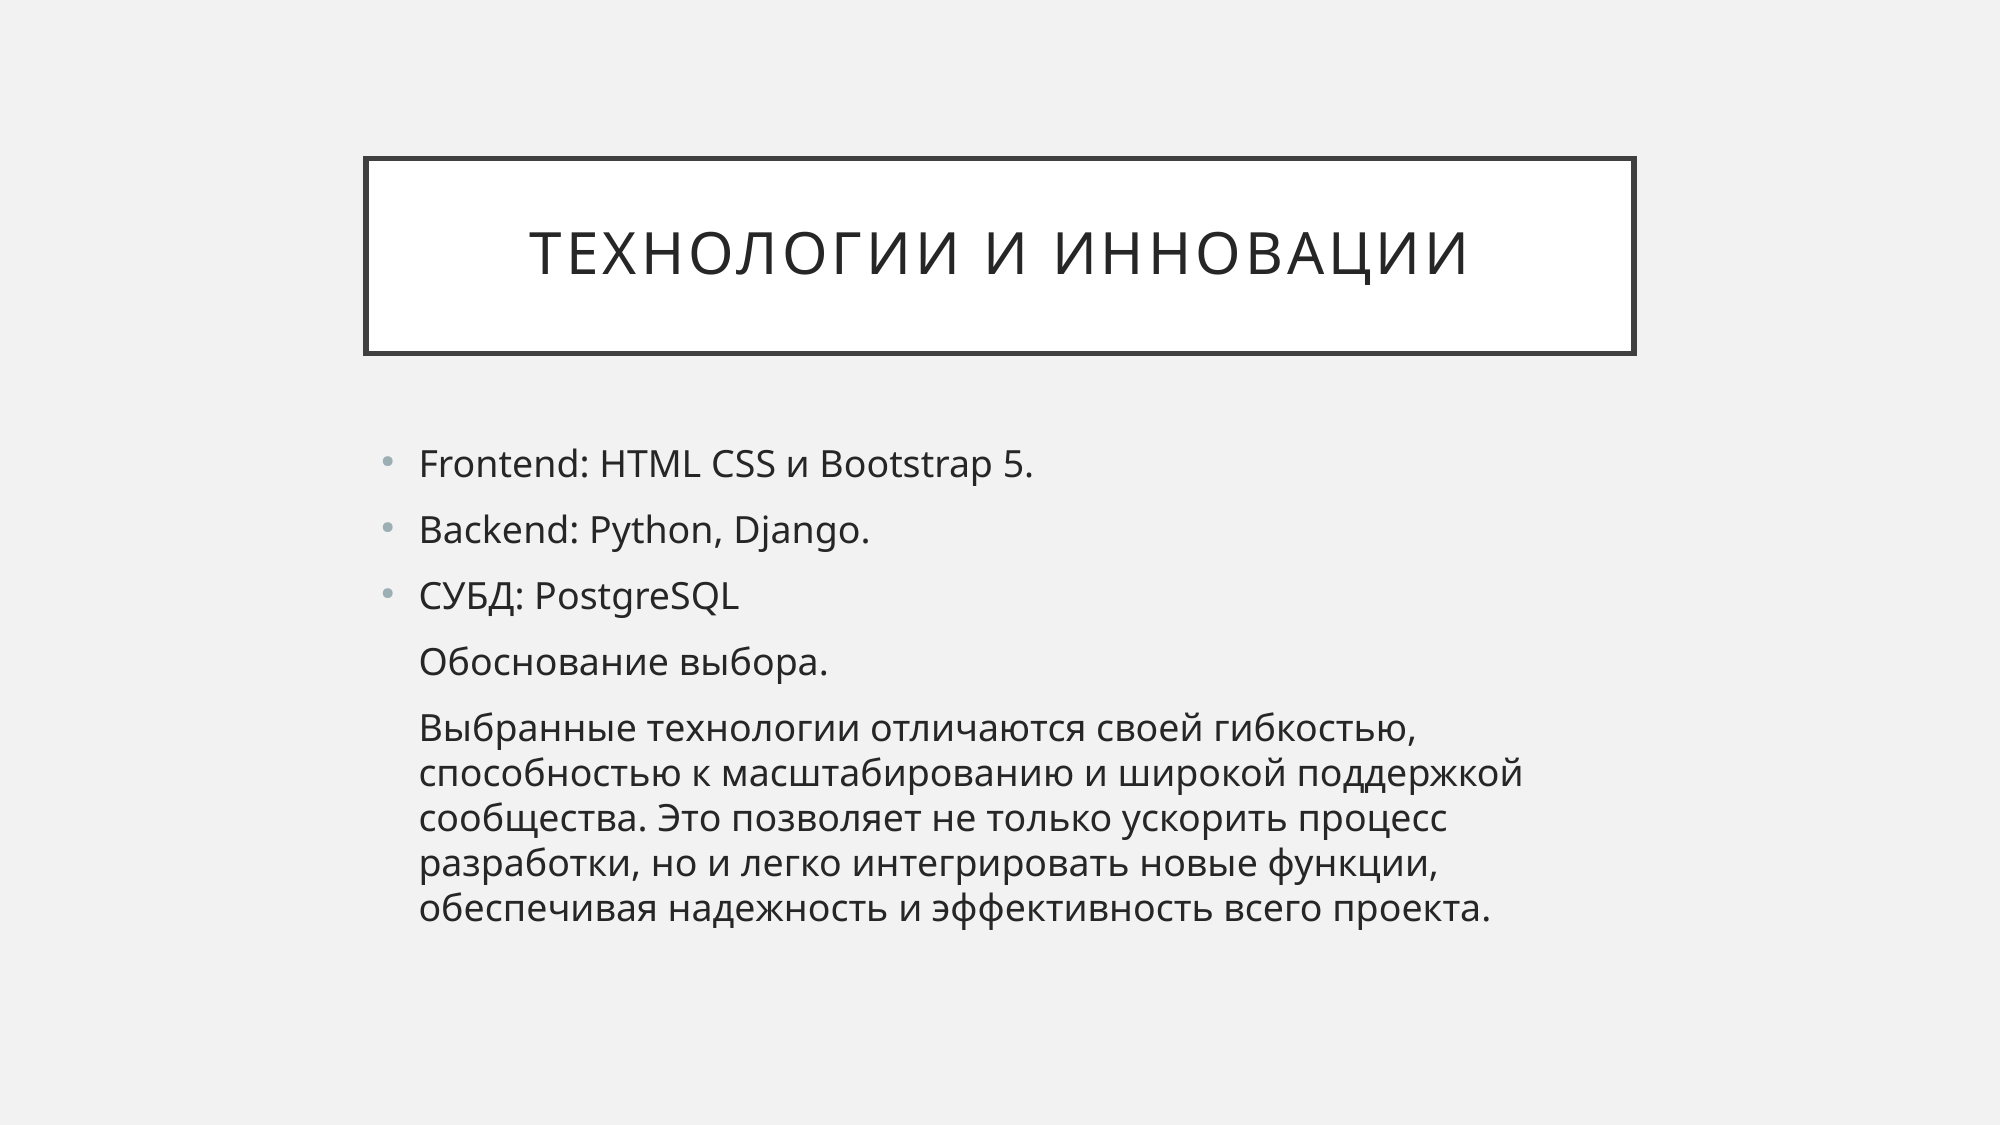

# Технологии и инновации
Frontend: HTML CSS и Bootstrap 5.
Backend: Python, Django.
СУБД: PostgreSQL
Обоснование выбора.
Выбранные технологии отличаются своей гибкостью, способностью к масштабированию и широкой поддержкой сообщества. Это позволяет не только ускорить процесс разработки, но и легко интегрировать новые функции, обеспечивая надежность и эффективность всего проекта.